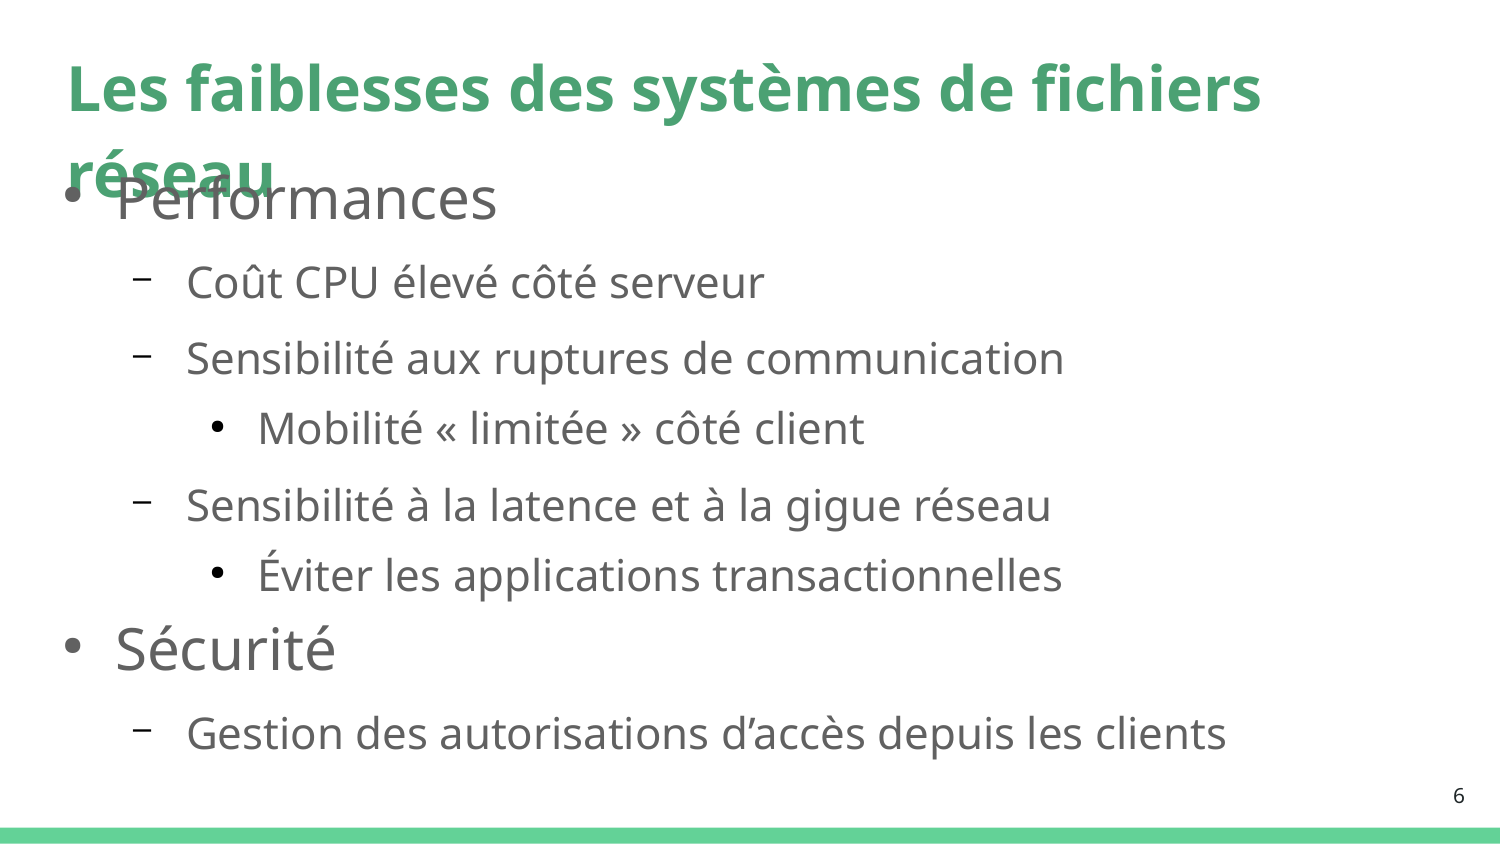

# Les faiblesses des systèmes de fichiers réseau
Performances
Coût CPU élevé côté serveur
Sensibilité aux ruptures de communication
Mobilité « limitée » côté client
Sensibilité à la latence et à la gigue réseau
Éviter les applications transactionnelles
Sécurité
Gestion des autorisations d’accès depuis les clients
6